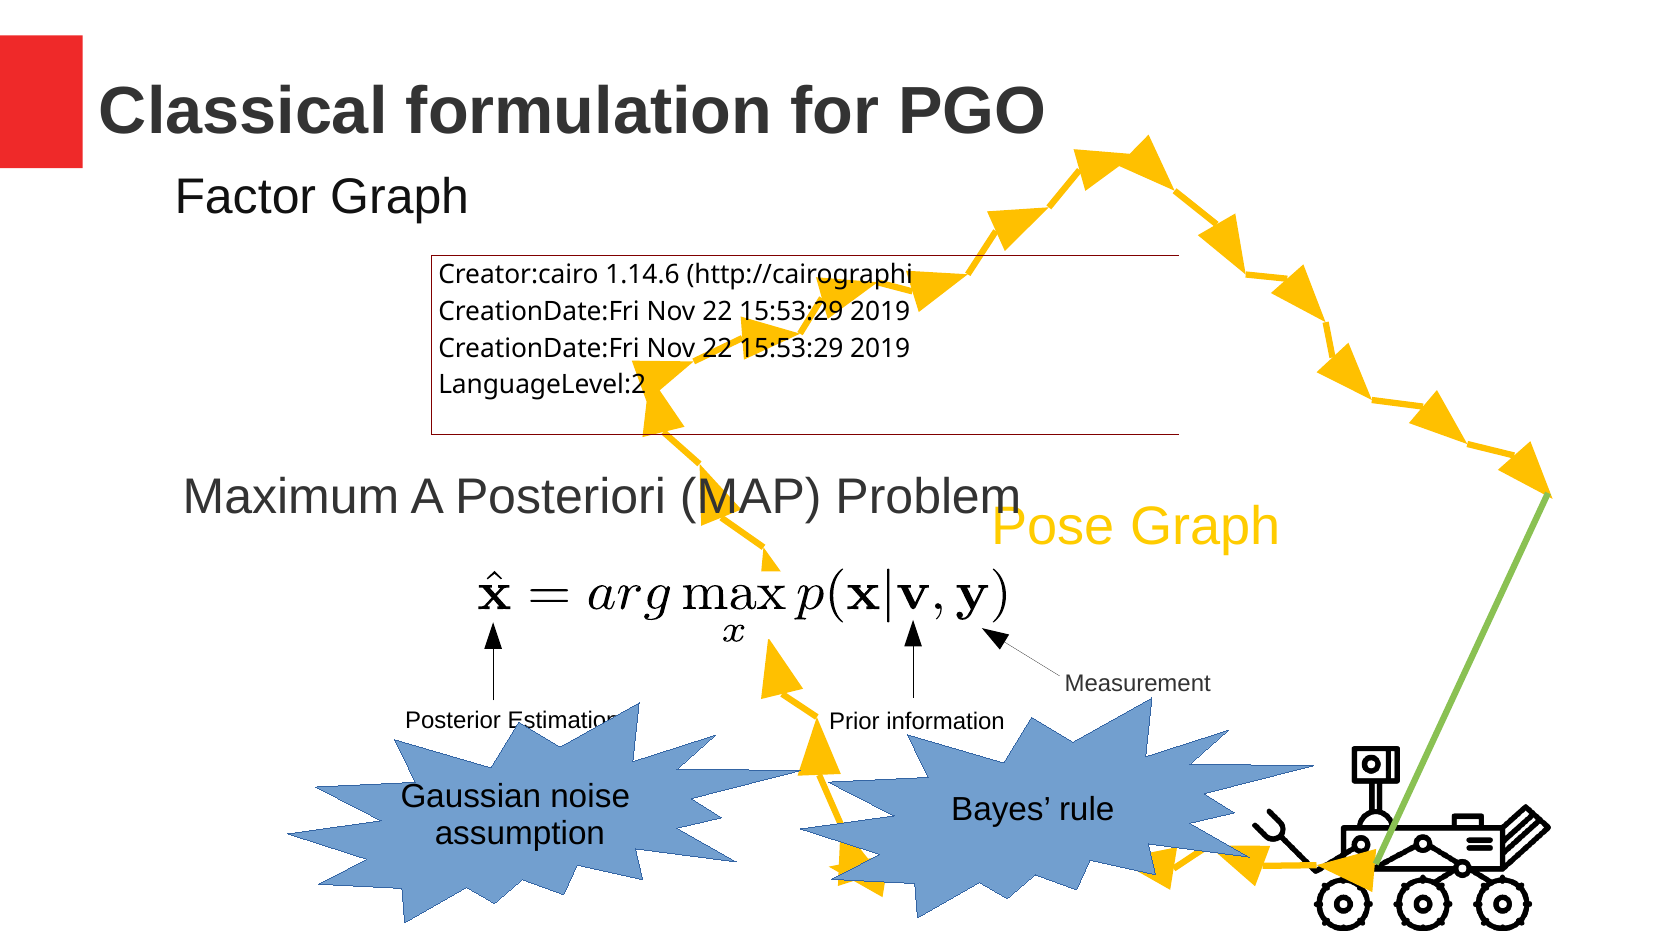

Classical formulation for PGO
Factor Graph
Maximum A Posteriori (MAP) Problem
Pose Graph
Measurement
Bayes’ rule
Posterior Estimation
Prior information
Gaussian noise
assumption